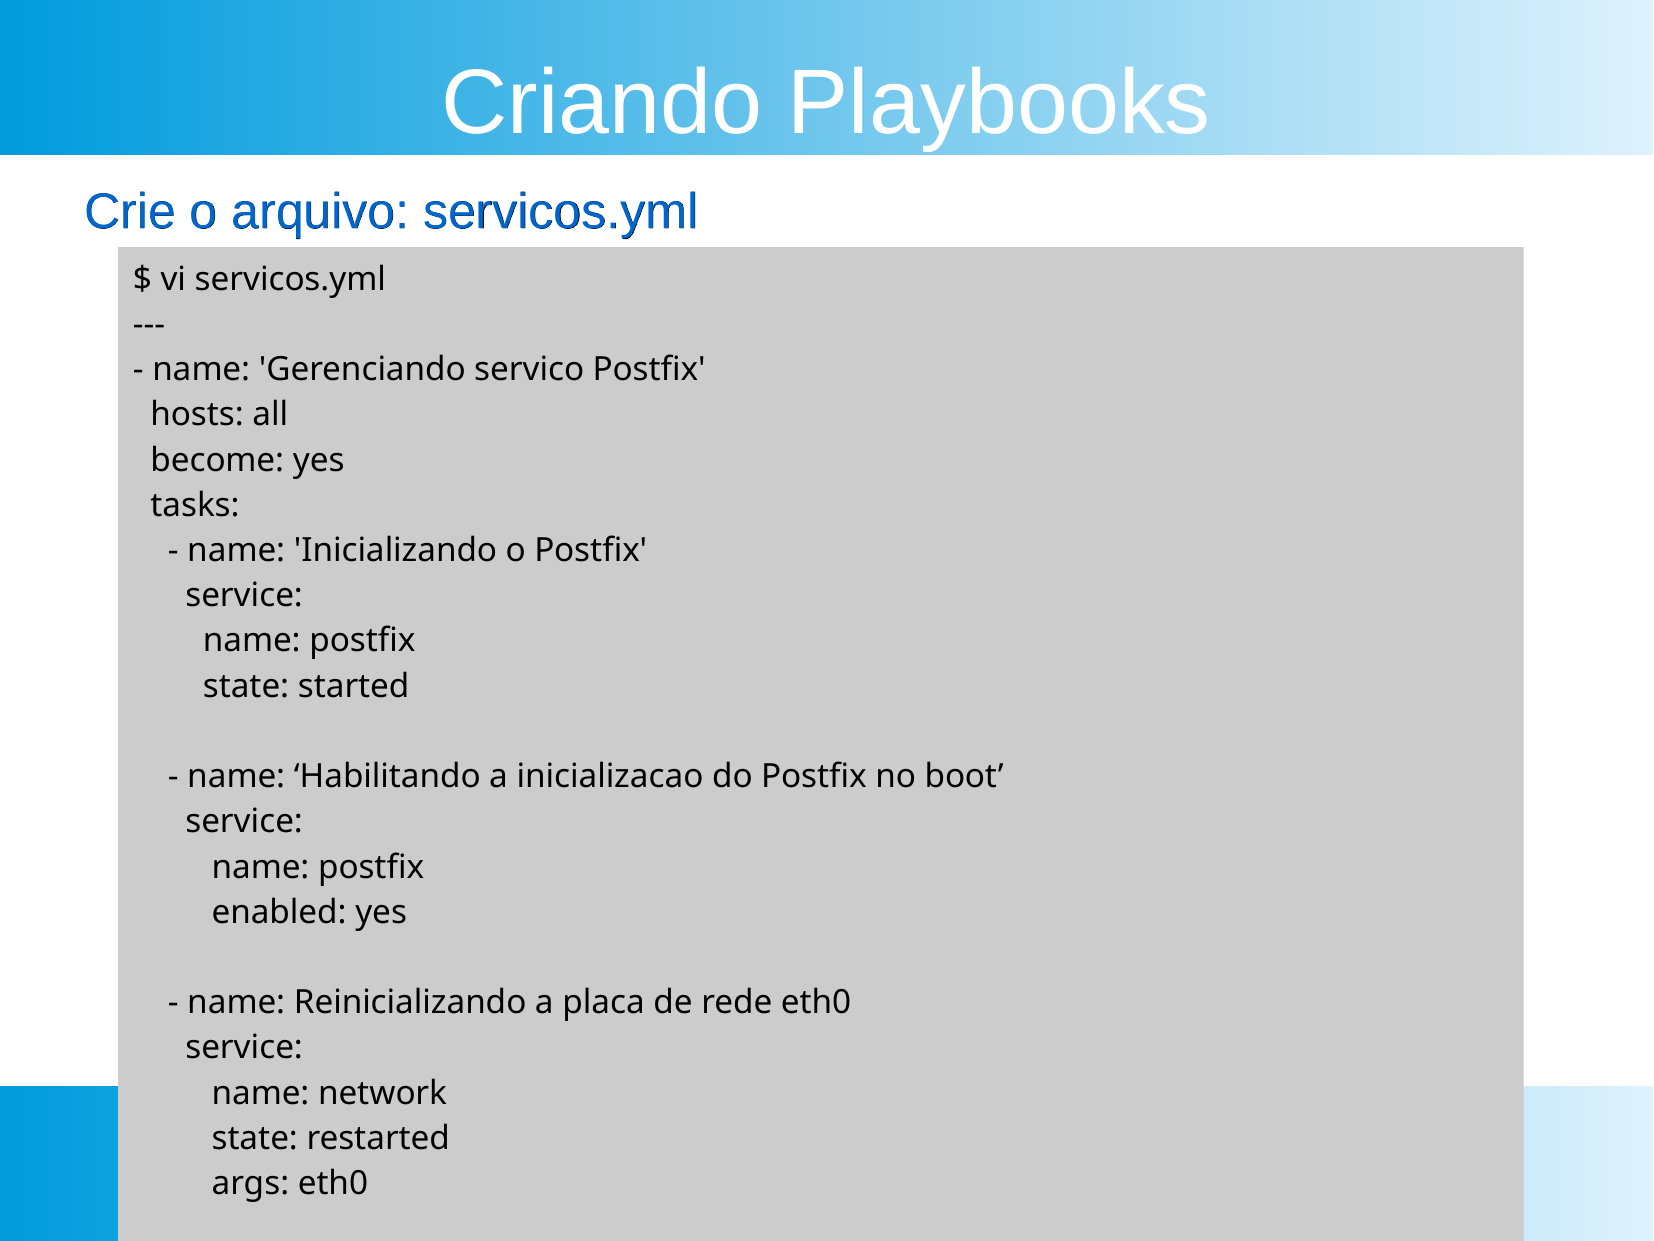

# Criando Playbooks
Crie o arquivo: servicos.yml
$ vi servicos.yml
---
- name: 'Gerenciando servico Postfix'
 hosts: all
 become: yes
 tasks:
 - name: 'Inicializando o Postfix'
 service:
 name: postfix
 state: started
 - name: ‘Habilitando a inicializacao do Postfix no boot’
 service:
 name: postfix
 enabled: yes
 - name: Reinicializando a placa de rede eth0
 service:
 name: network
 state: restarted
 args: eth0